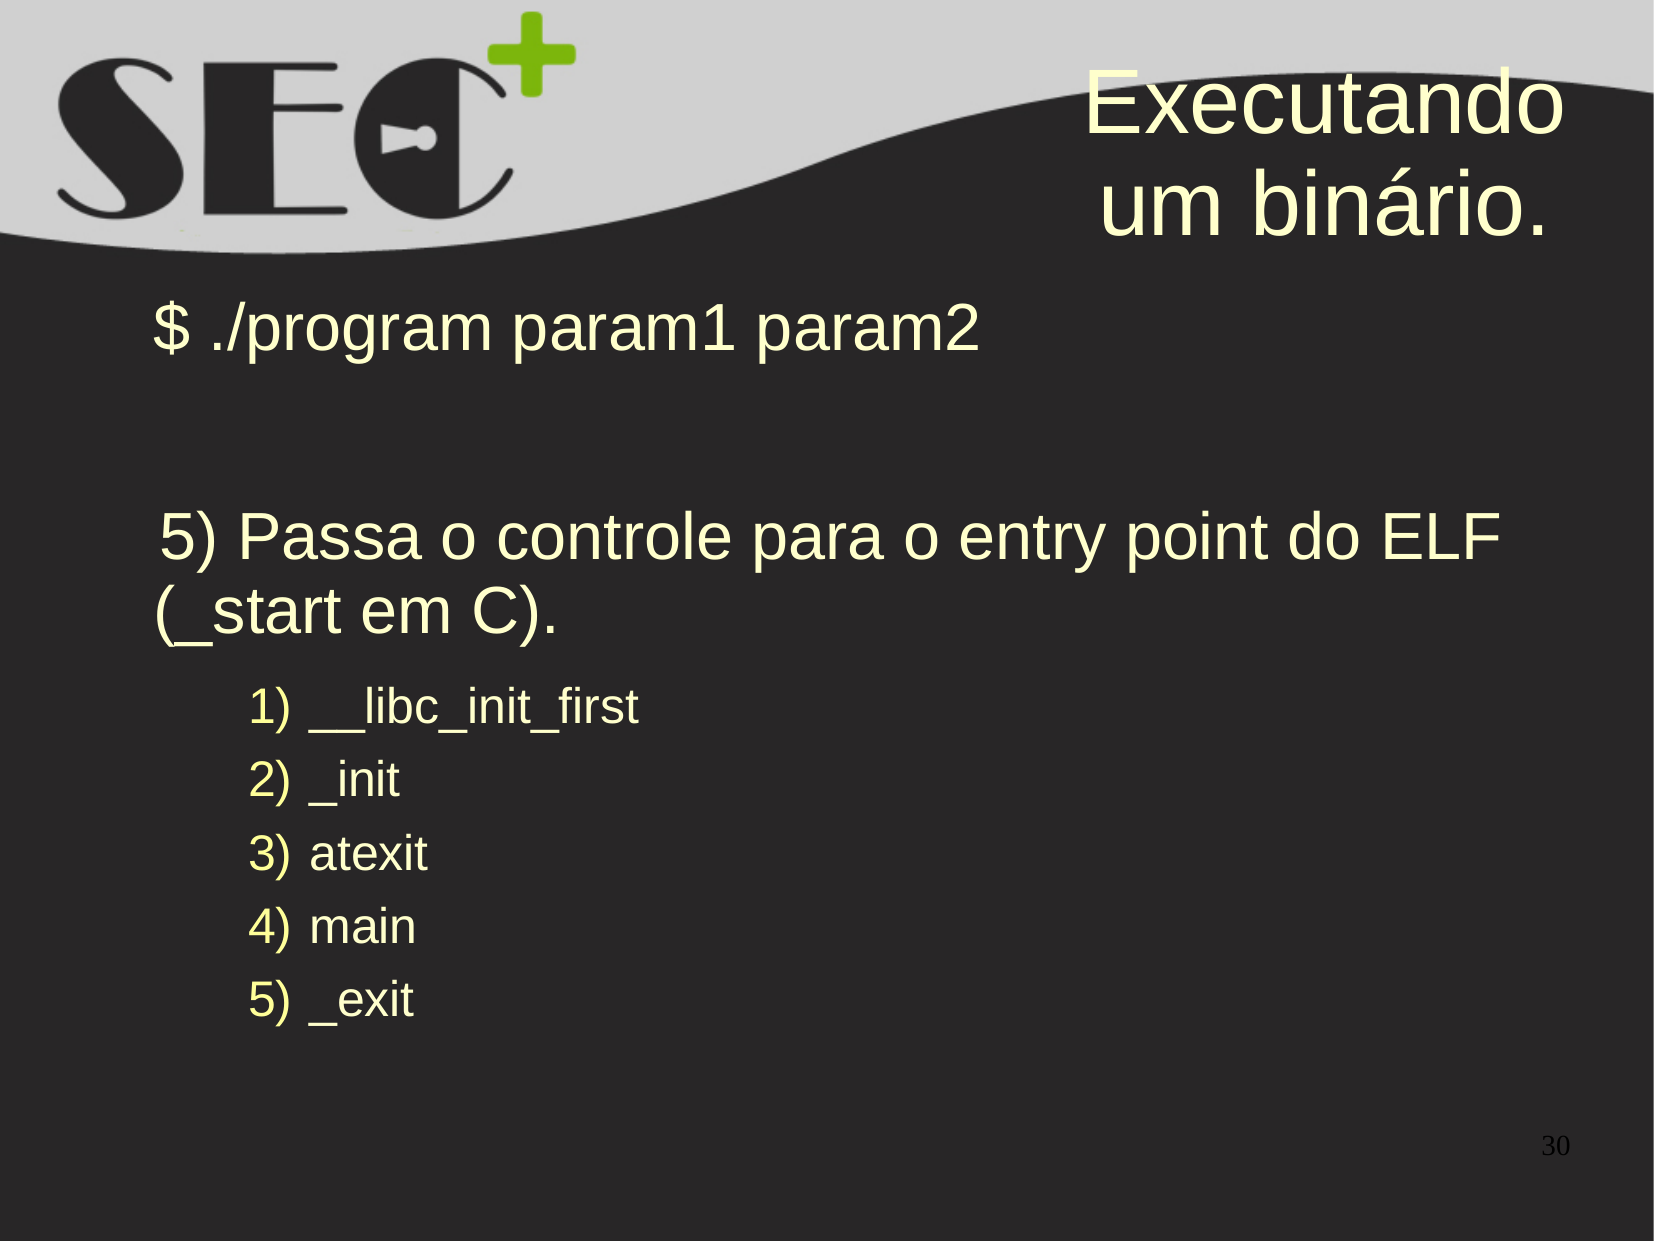

# Executando um binário.
$ ./program param1 param2
5) Passa o controle para o entry point do ELF (_start em C).
 __libc_init_first
 _init
 atexit
 main
 _exit
30